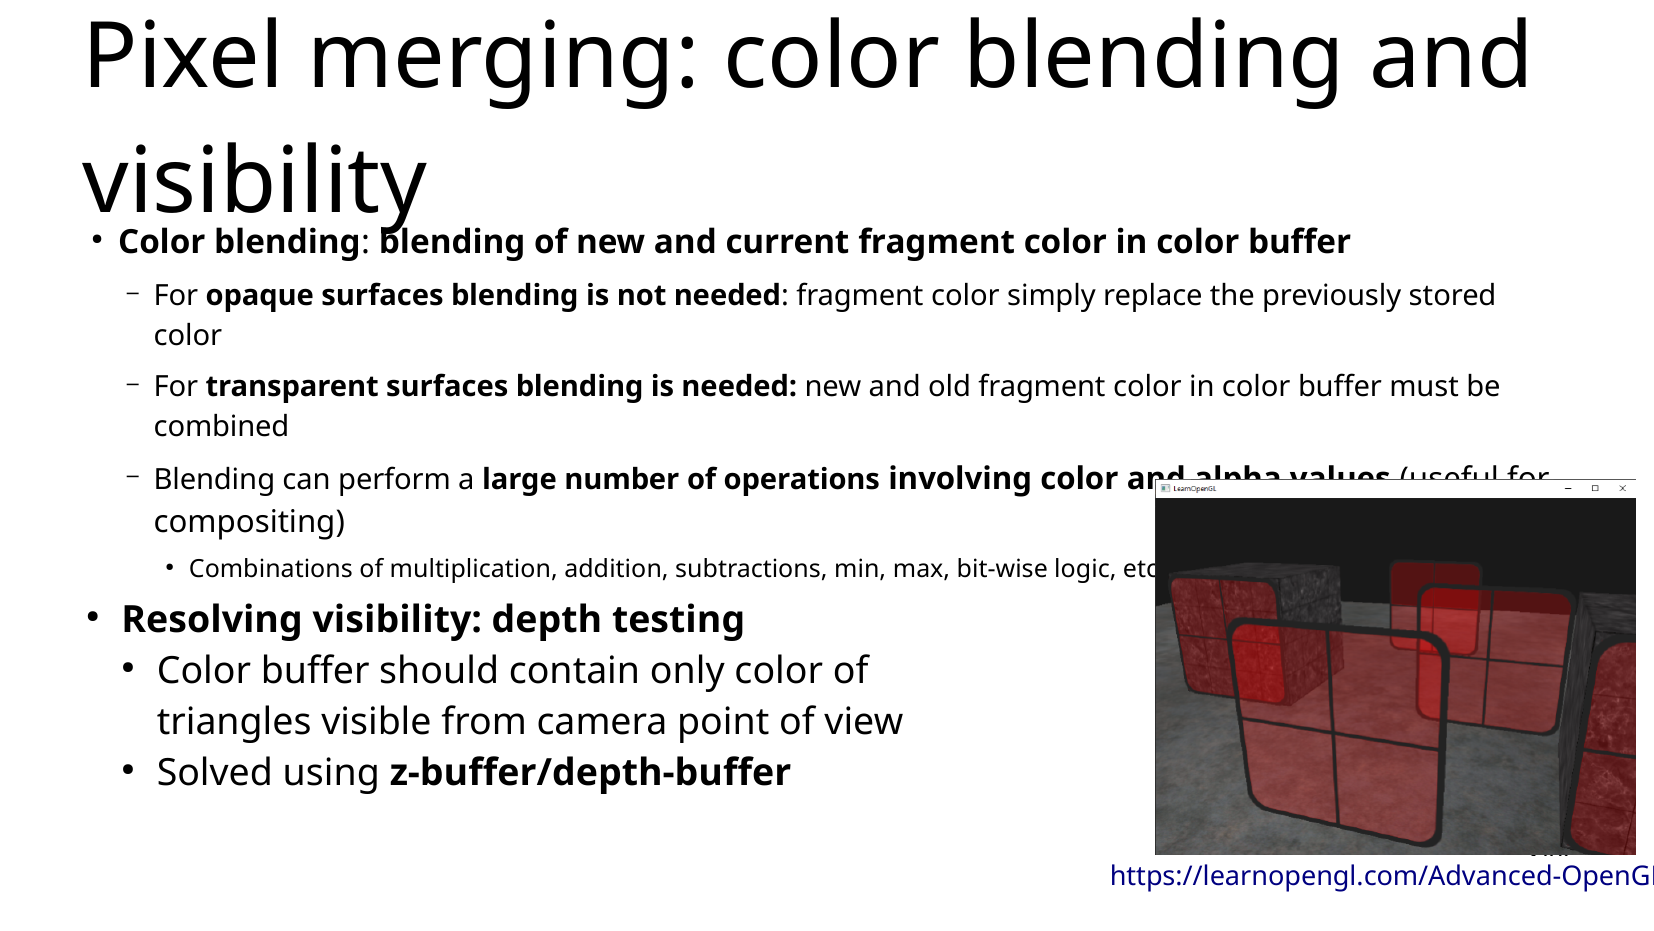

# Pixel merging: color blending and visibility
Color blending: blending of new and current fragment color in color buffer
For opaque surfaces blending is not needed: fragment color simply replace the previously stored color
For transparent surfaces blending is needed: new and old fragment color in color buffer must be combined
Blending can perform a large number of operations involving color and alpha values (useful for compositing)
Combinations of multiplication, addition, subtractions, min, max, bit-wise logic, etc.
Resolving visibility: depth testing
Color buffer should contain only color of triangles visible from camera point of view
Solved using z-buffer/depth-buffer
100
https://learnopengl.com/Advanced-OpenGL/Blending